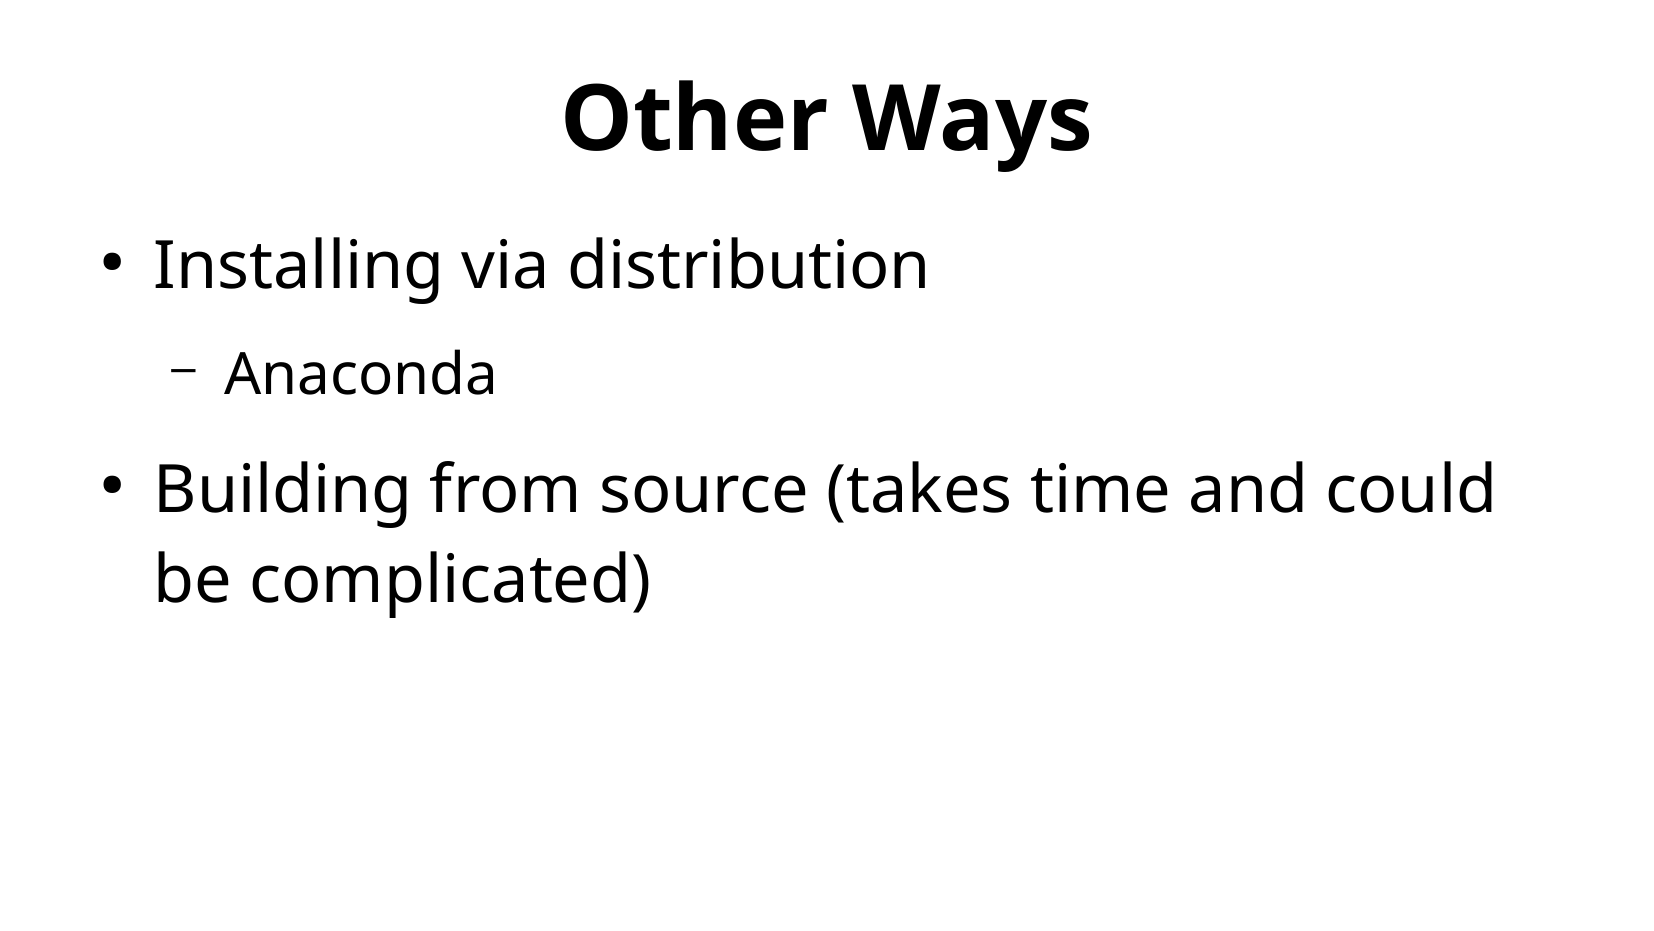

# Other Ways
Installing via distribution
Anaconda
Building from source (takes time and could be complicated)